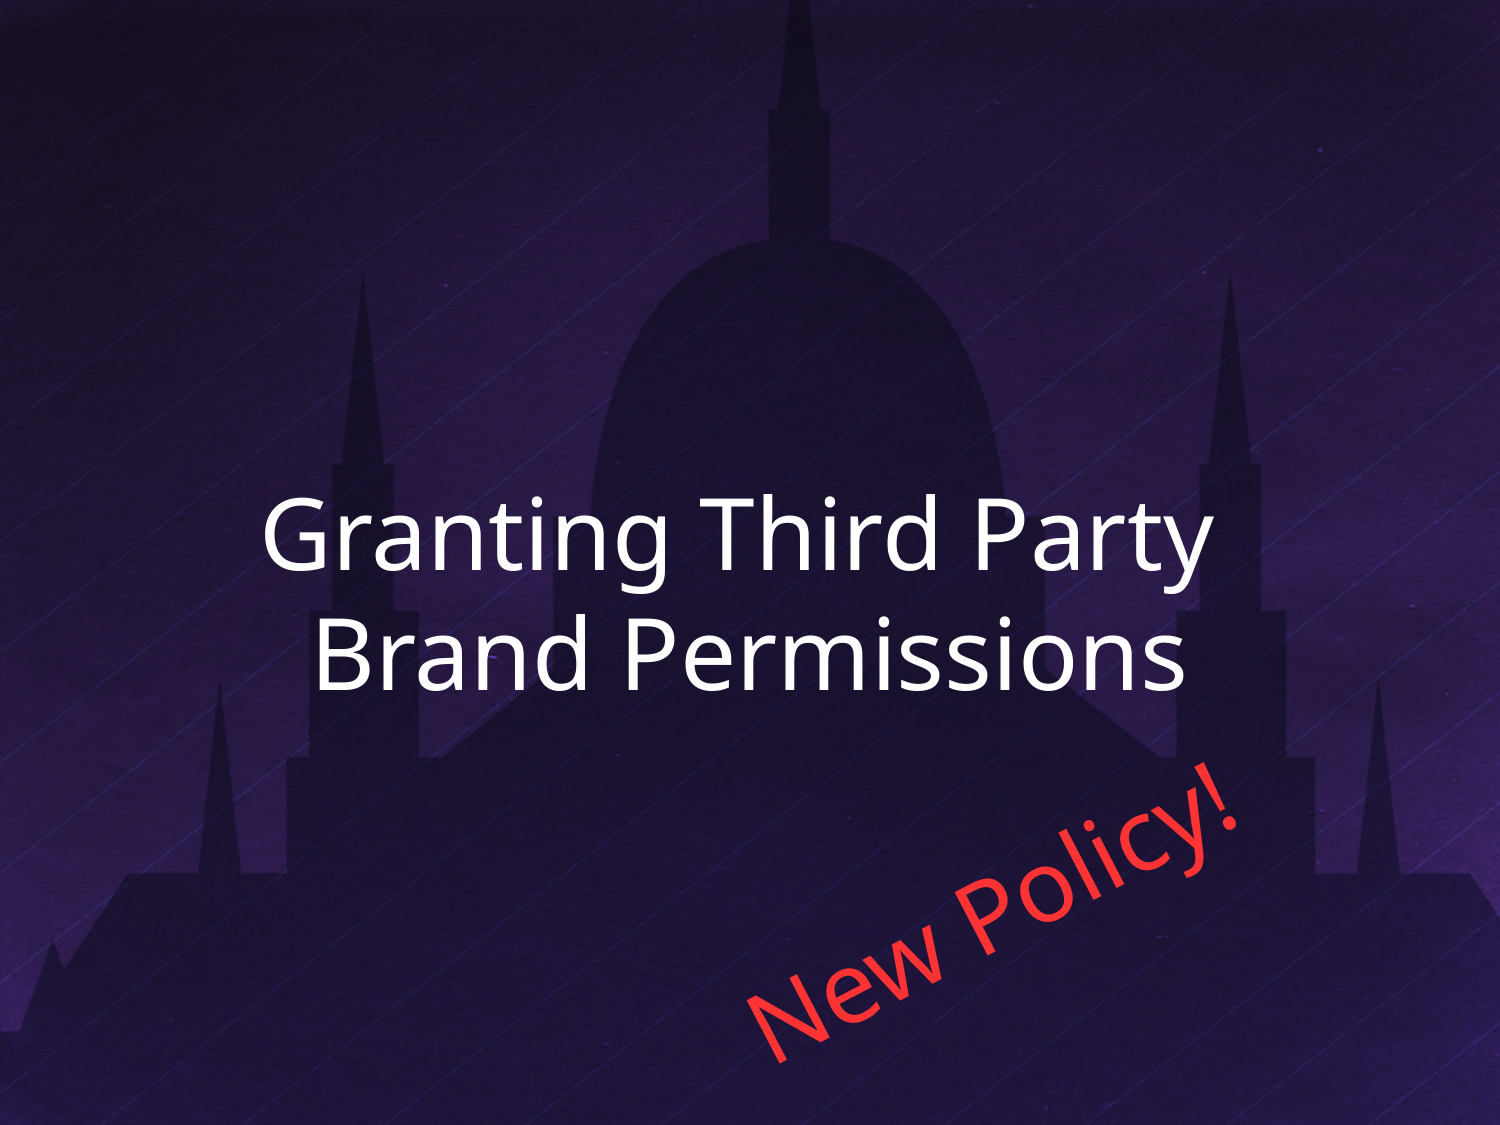

# Granting Third Party Brand Permissions
New Policy!